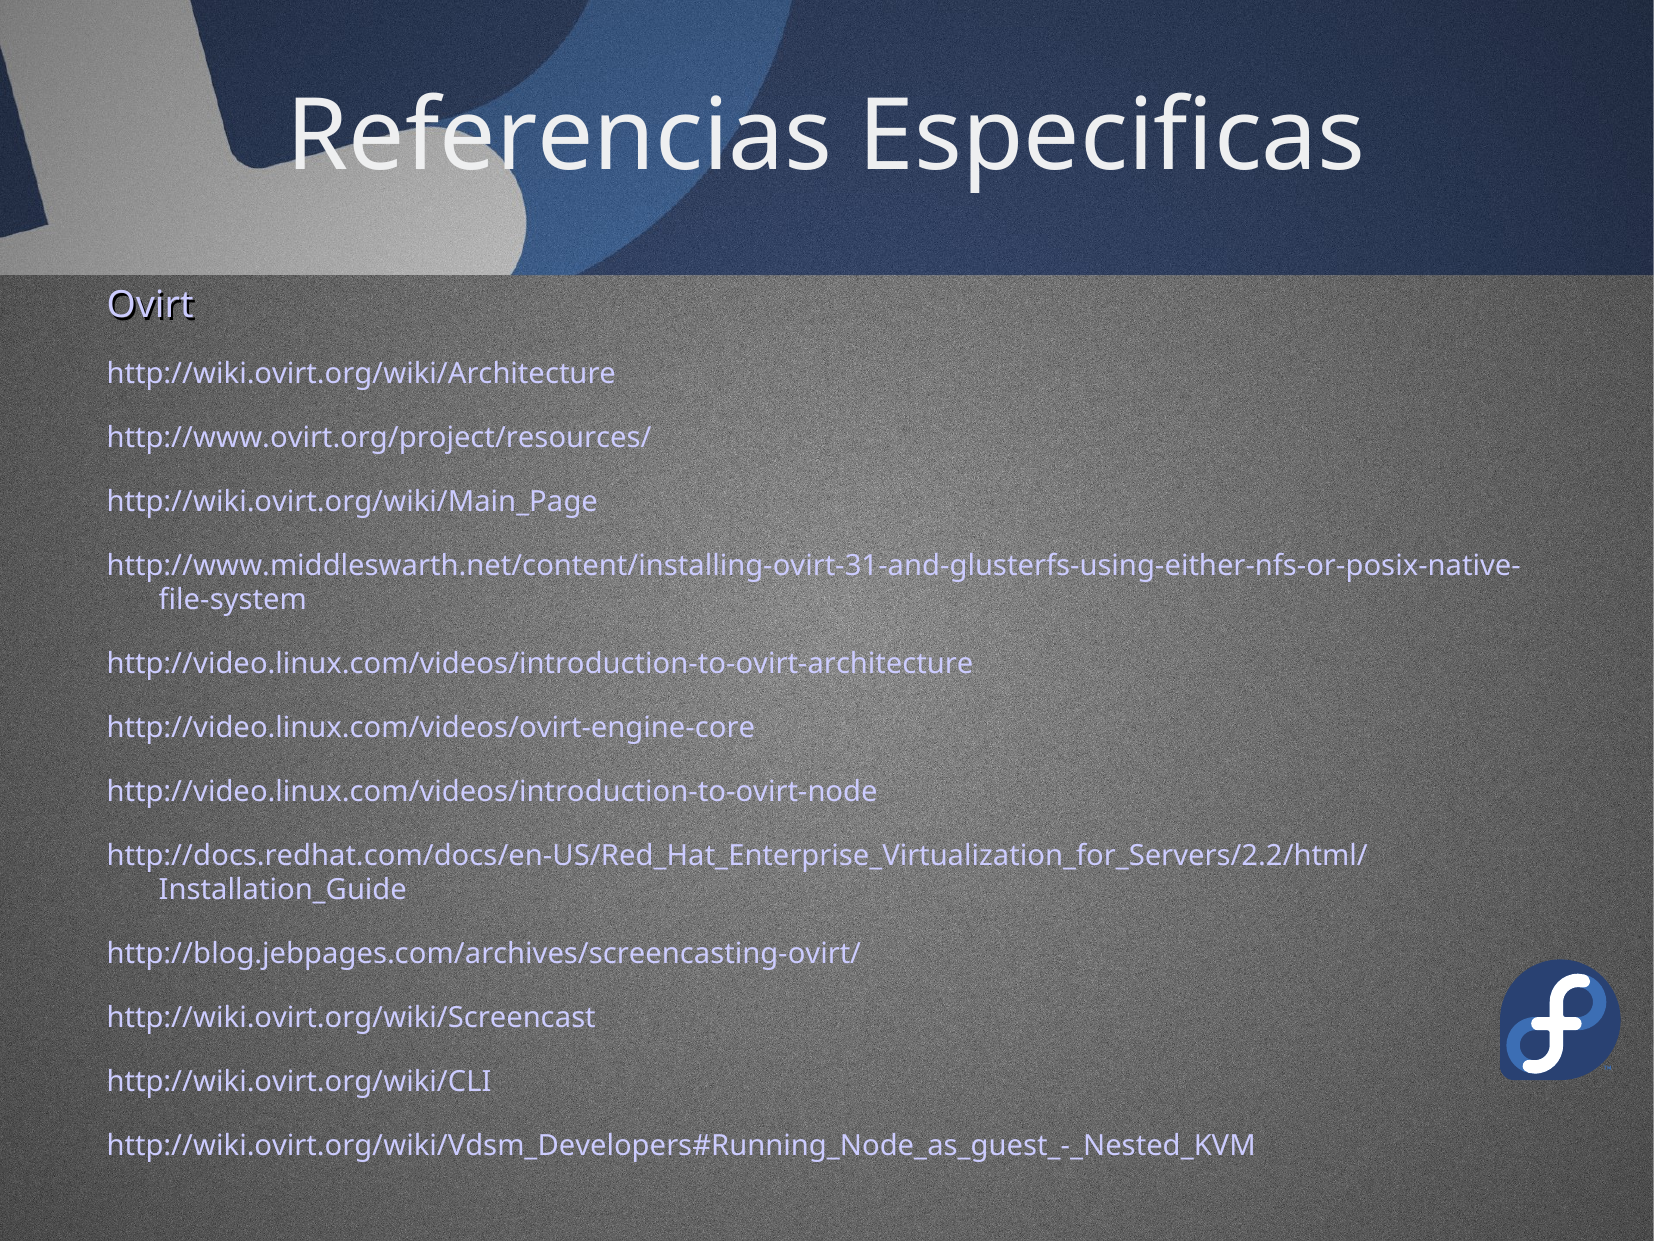

Referencias Especificas
Ovirt
http://wiki.ovirt.org/wiki/Architecture
http://www.ovirt.org/project/resources/
http://wiki.ovirt.org/wiki/Main_Page
http://www.middleswarth.net/content/installing-ovirt-31-and-glusterfs-using-either-nfs-or-posix-native-file-system
http://video.linux.com/videos/introduction-to-ovirt-architecture
http://video.linux.com/videos/ovirt-engine-core
http://video.linux.com/videos/introduction-to-ovirt-node
http://docs.redhat.com/docs/en-US/Red_Hat_Enterprise_Virtualization_for_Servers/2.2/html/Installation_Guide
http://blog.jebpages.com/archives/screencasting-ovirt/
http://wiki.ovirt.org/wiki/Screencast
http://wiki.ovirt.org/wiki/CLI
http://wiki.ovirt.org/wiki/Vdsm_Developers#Running_Node_as_guest_-_Nested_KVM